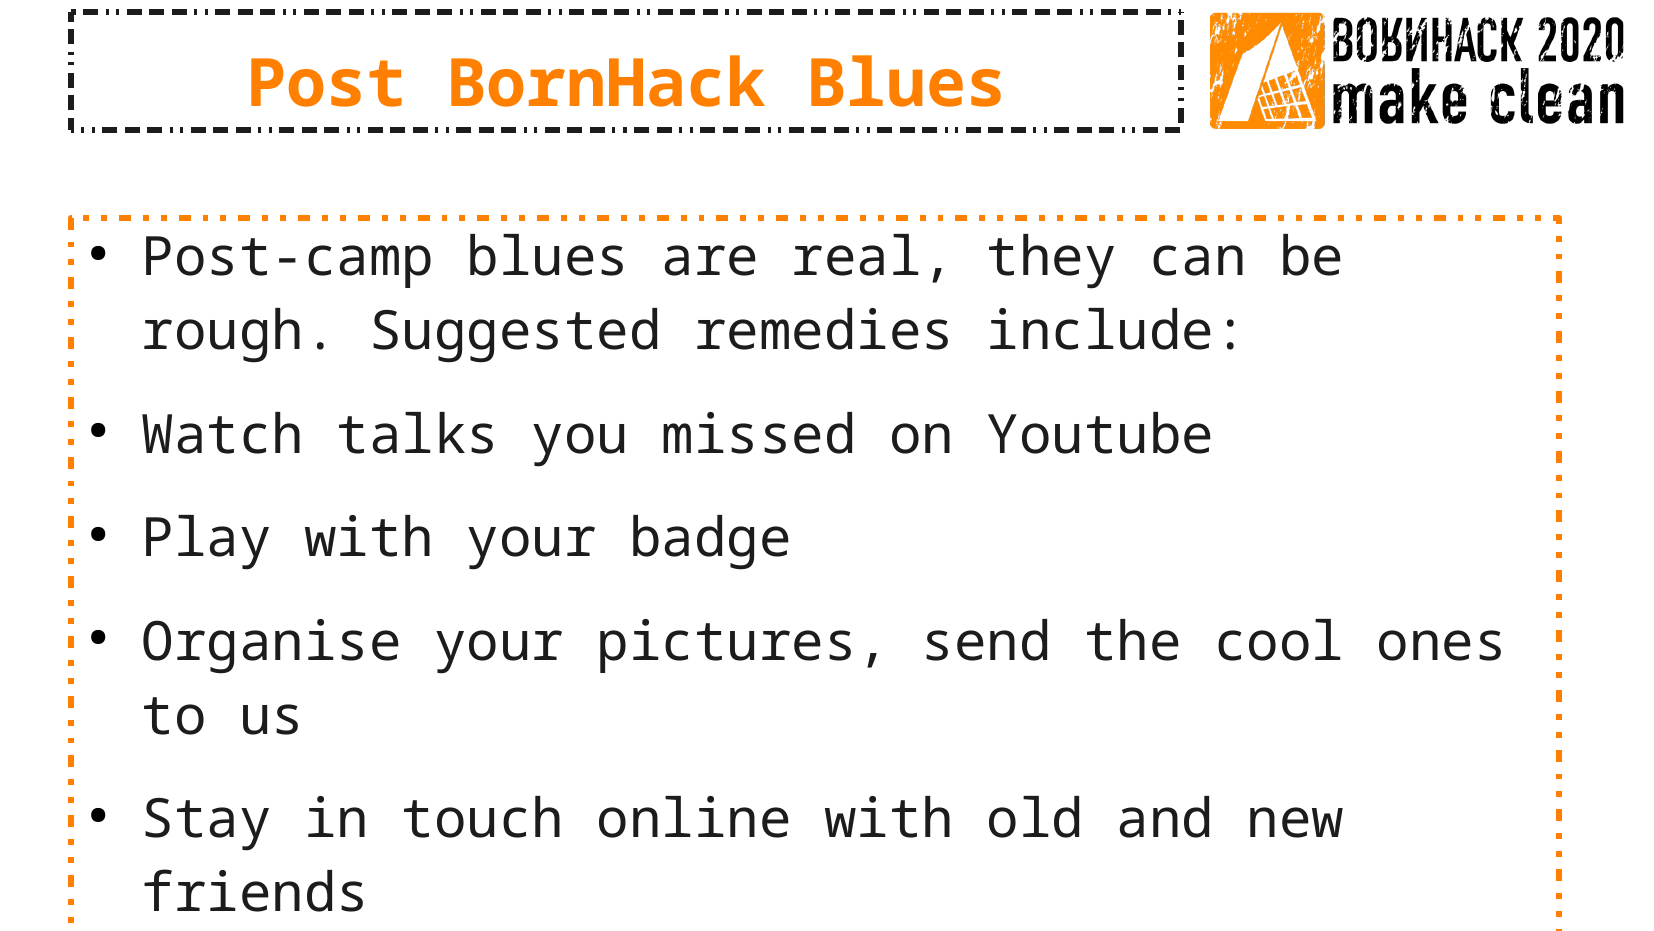

# Post BornHack Blues
Post-camp blues are real, they can be rough. Suggested remedies include:
Watch talks you missed on Youtube
Play with your badge
Organise your pictures, send the cool ones to us
Stay in touch online with old and new friends
Buy a BornHack 2021 ticket
Keep hacking!